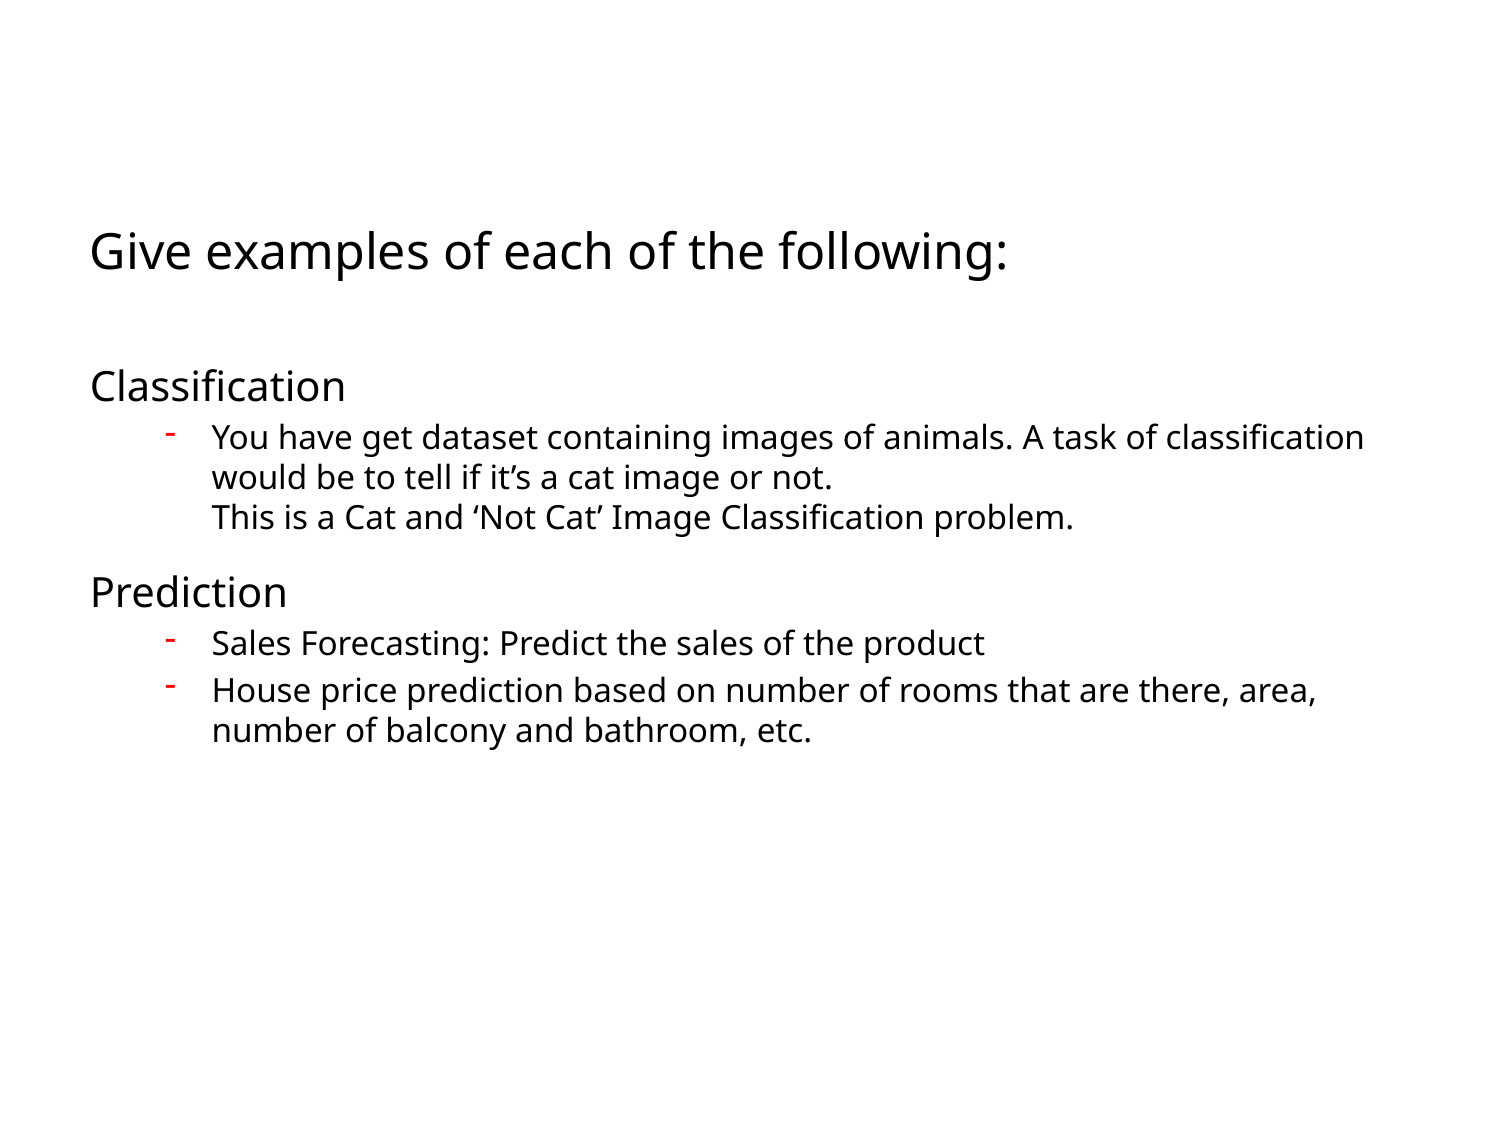

# Give examples of each of the following:
Classification
You have get dataset containing images of animals. A task of classification would be to tell if it’s a cat image or not.
This is a Cat and ‘Not Cat’ Image Classification problem.
Prediction
Sales Forecasting: Predict the sales of the product
House price prediction based on number of rooms that are there, area, number of balcony and bathroom, etc.